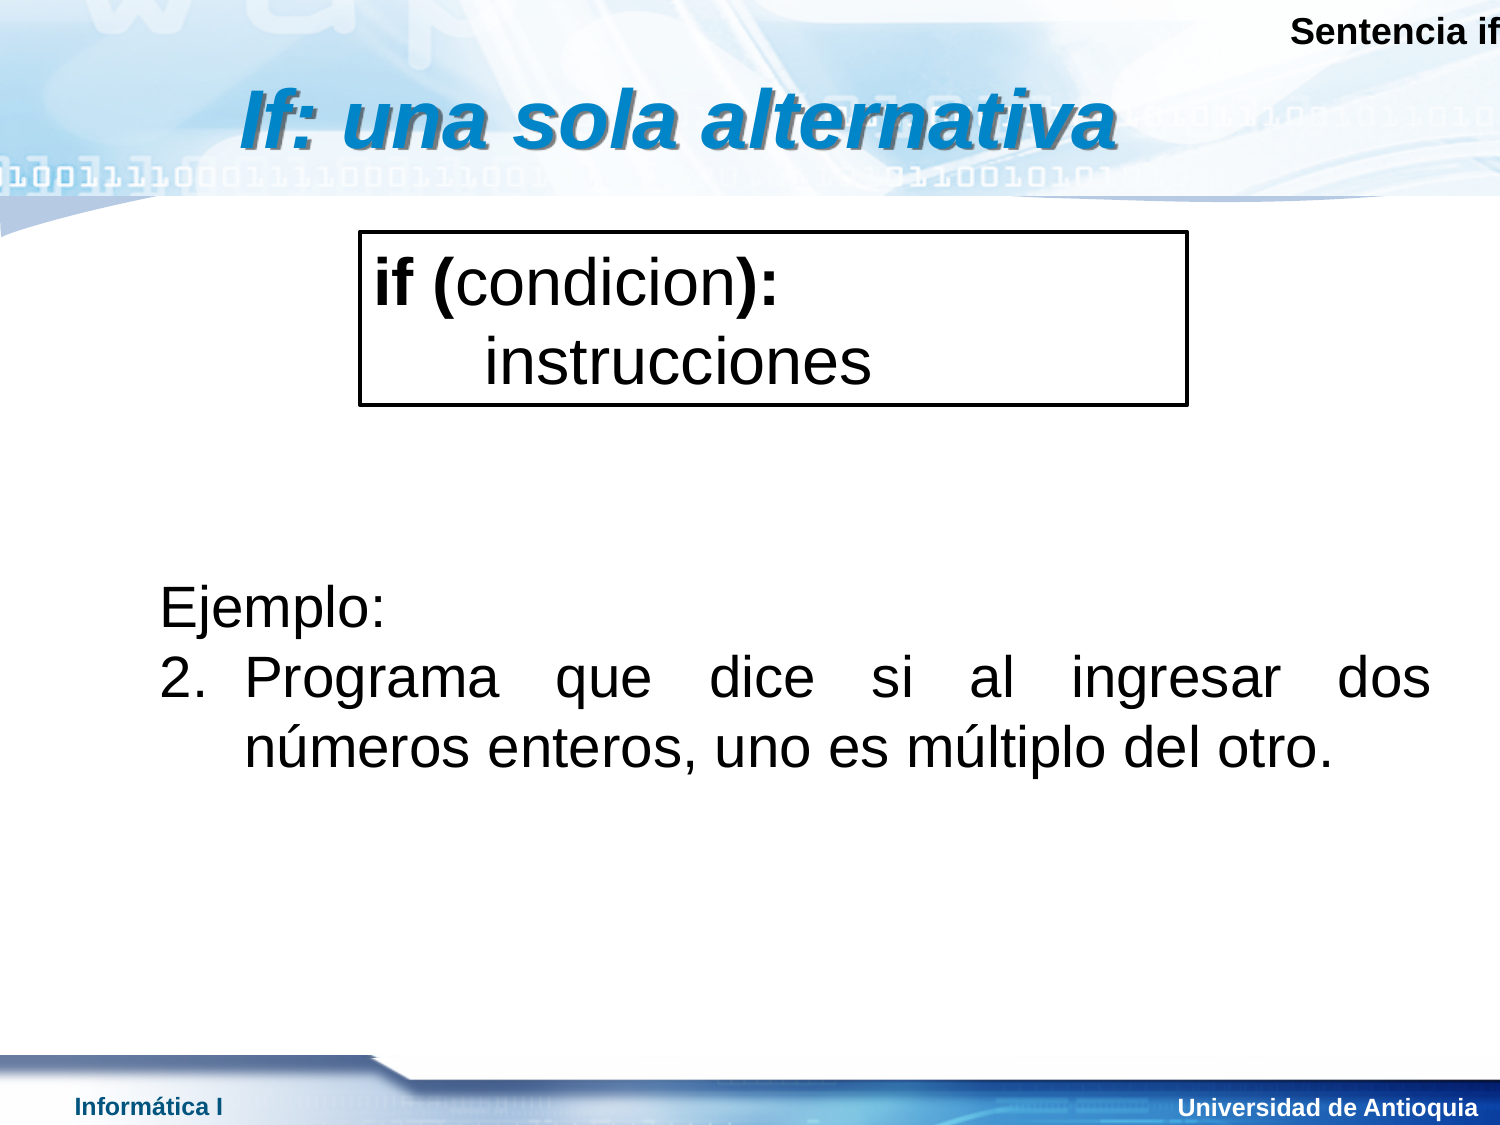

Sentencia if
# If: una sola alternativa
if (condicion):
 instrucciones
Ejemplo:
Programa que dice si al ingresar dos números enteros, uno es múltiplo del otro.